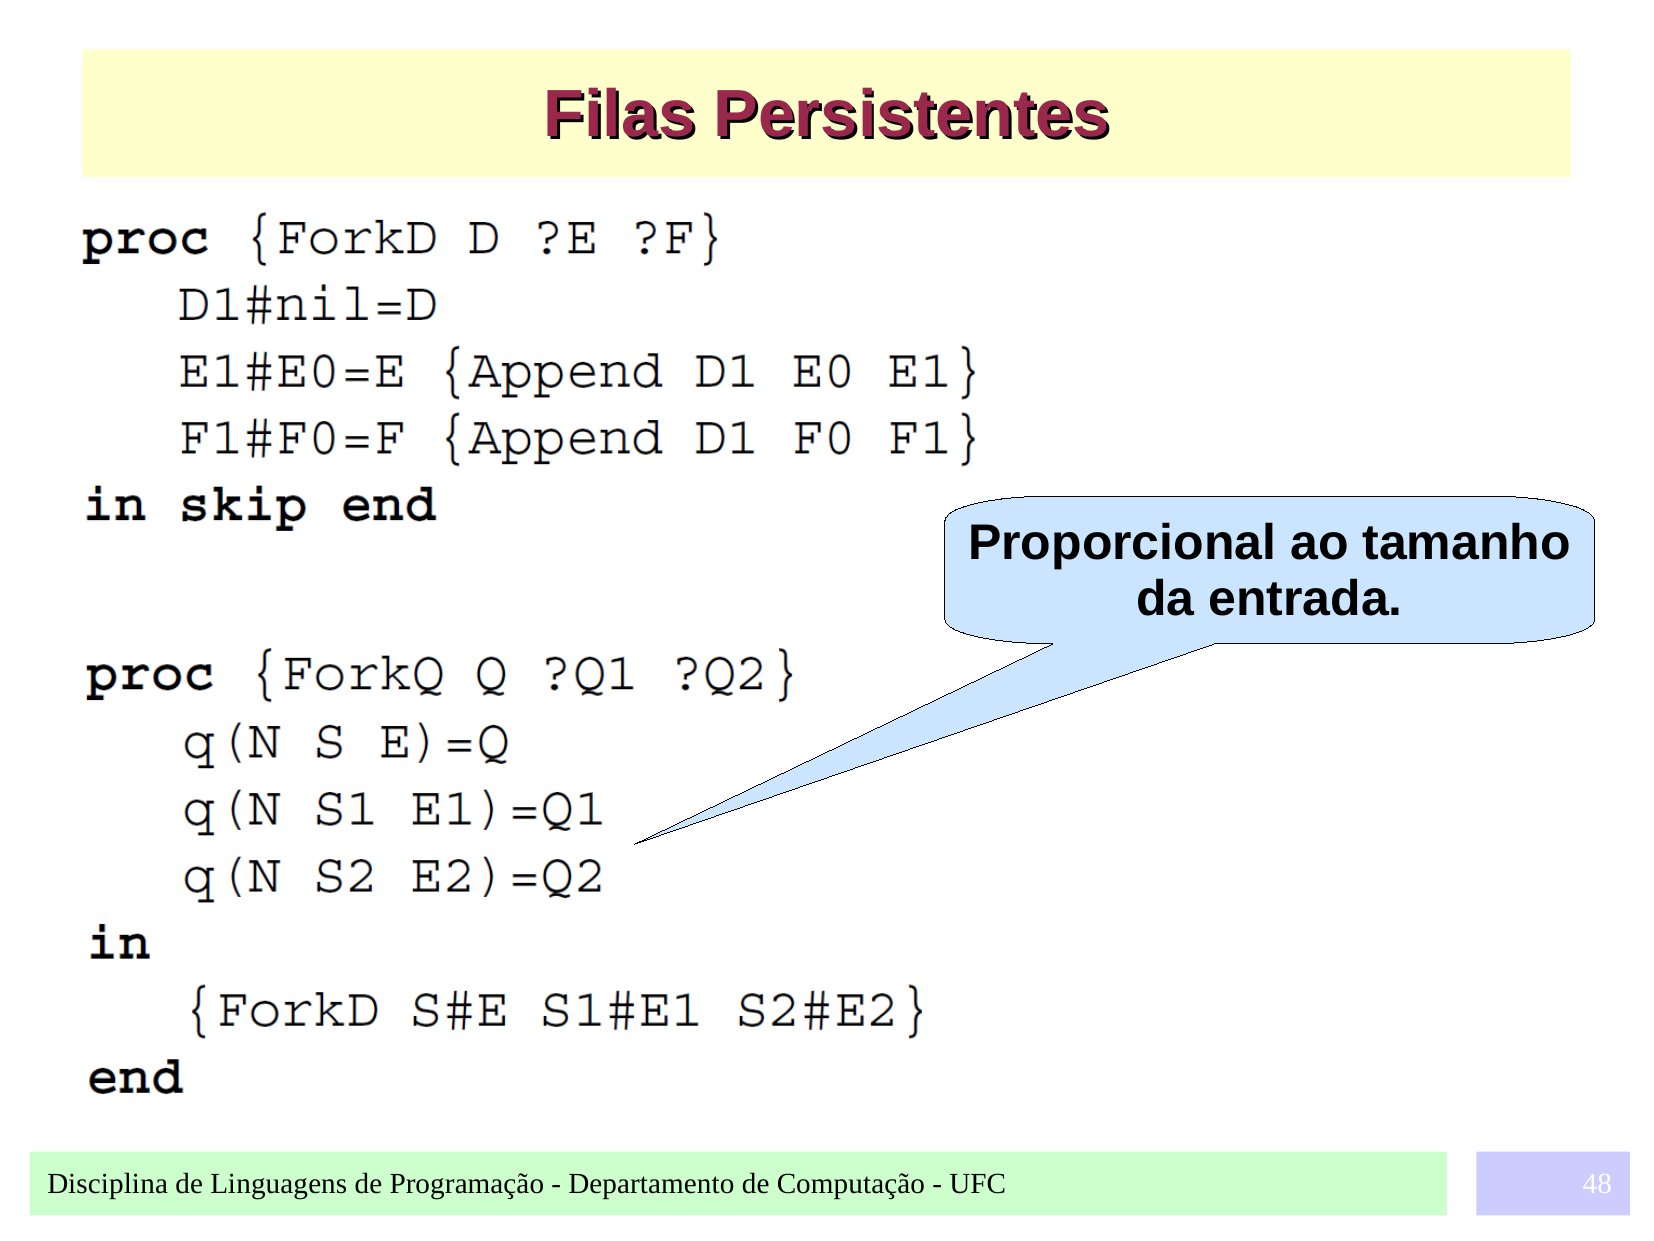

# Filas Persistentes
Proporcional ao tamanho
da entrada.
Disciplina de Linguagens de Programação - Departamento de Computação - UFC
48